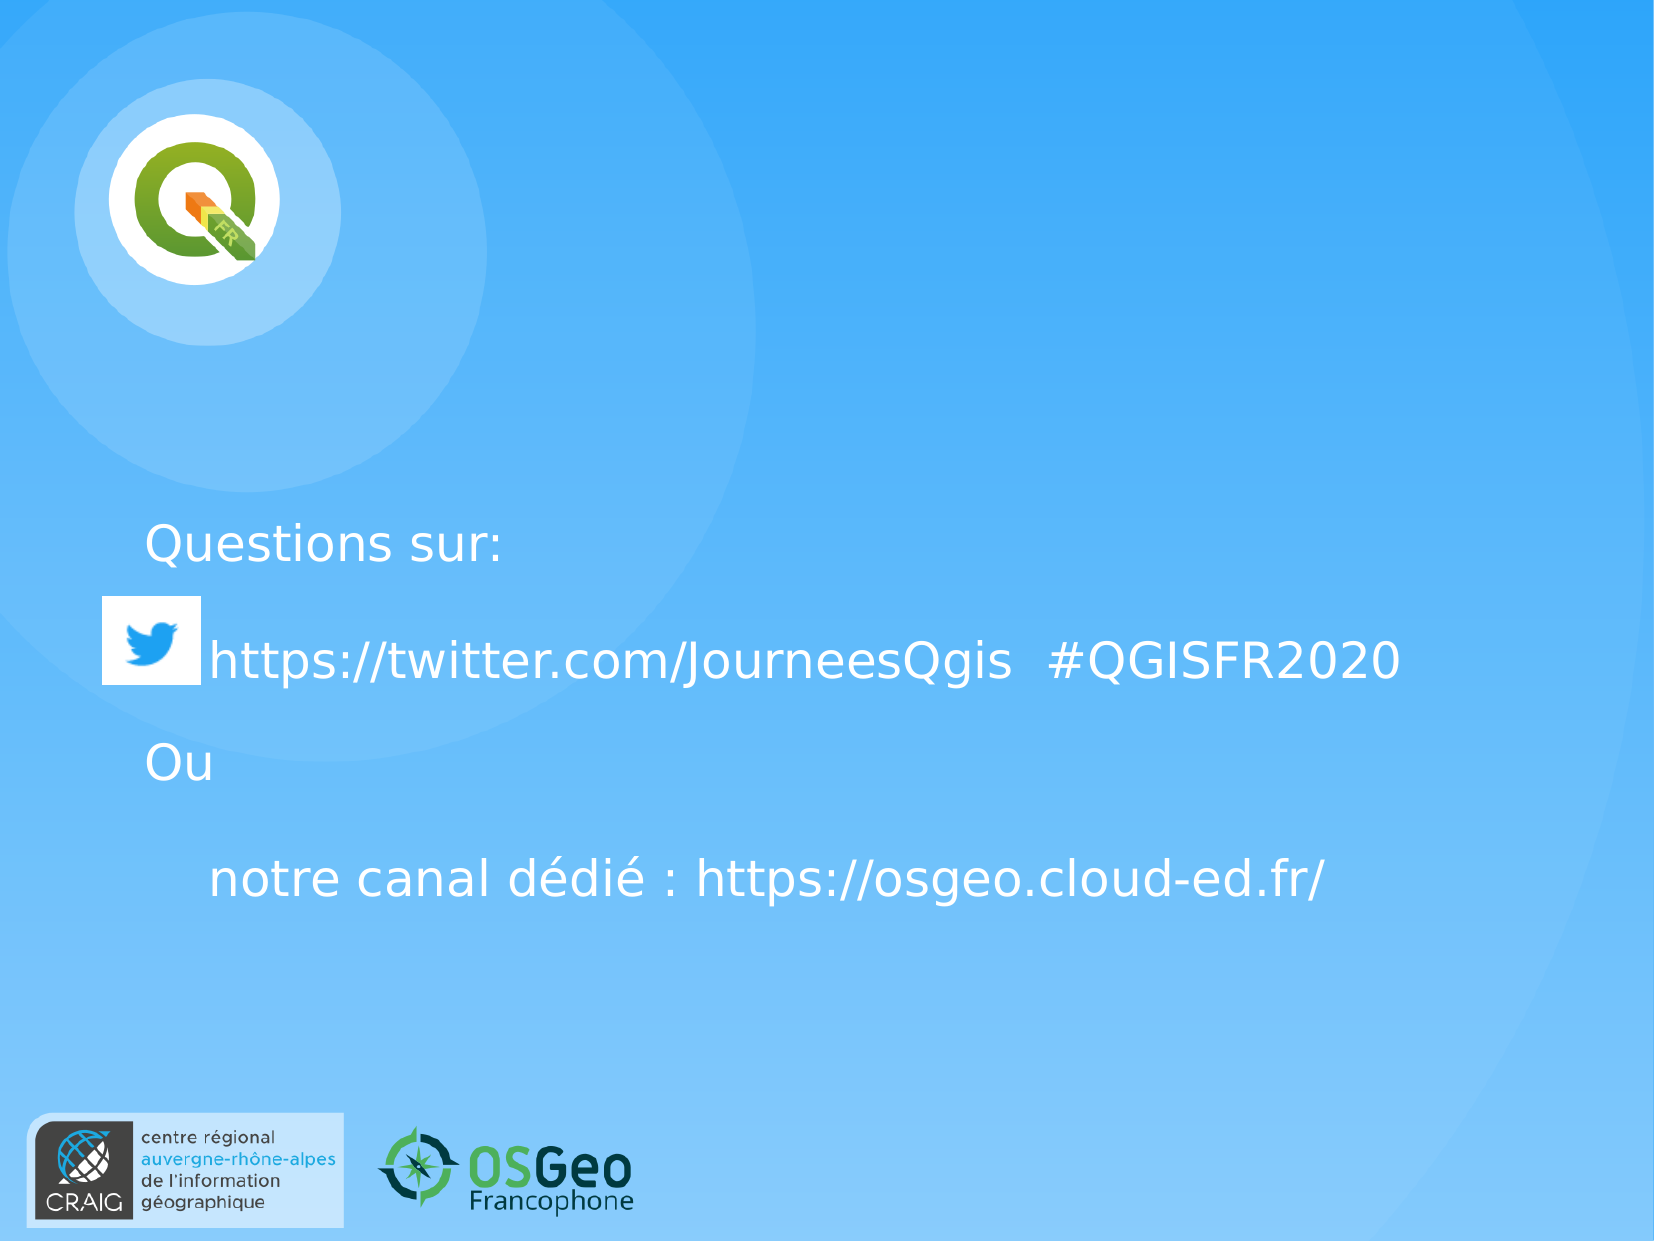

Le format de la journée
Retransmission vidéo sur :
Questions sur:
 https://twitter.com/JourneesQgis #QGISFR2020
Ou
 notre canal dédié : https://osgeo.cloud-ed.fr/